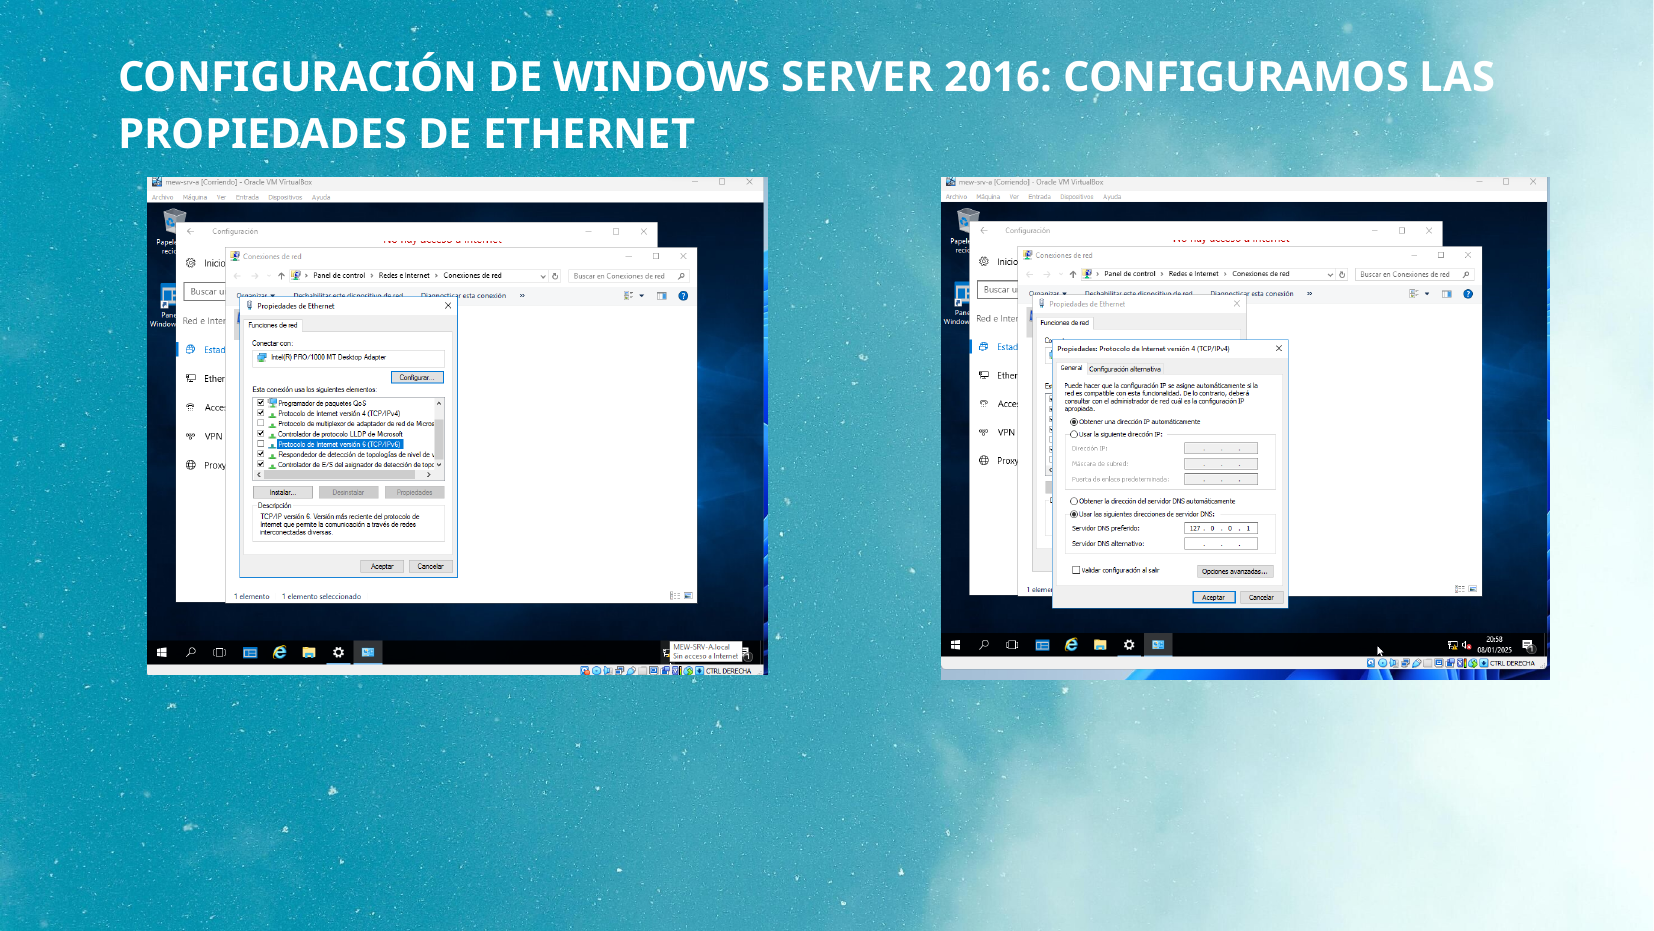

# CONFIGURACIÓN DE WINDOWS SERVER 2016: CONFIGURAMOS LAS PROPIEDADES DE ETHERNET